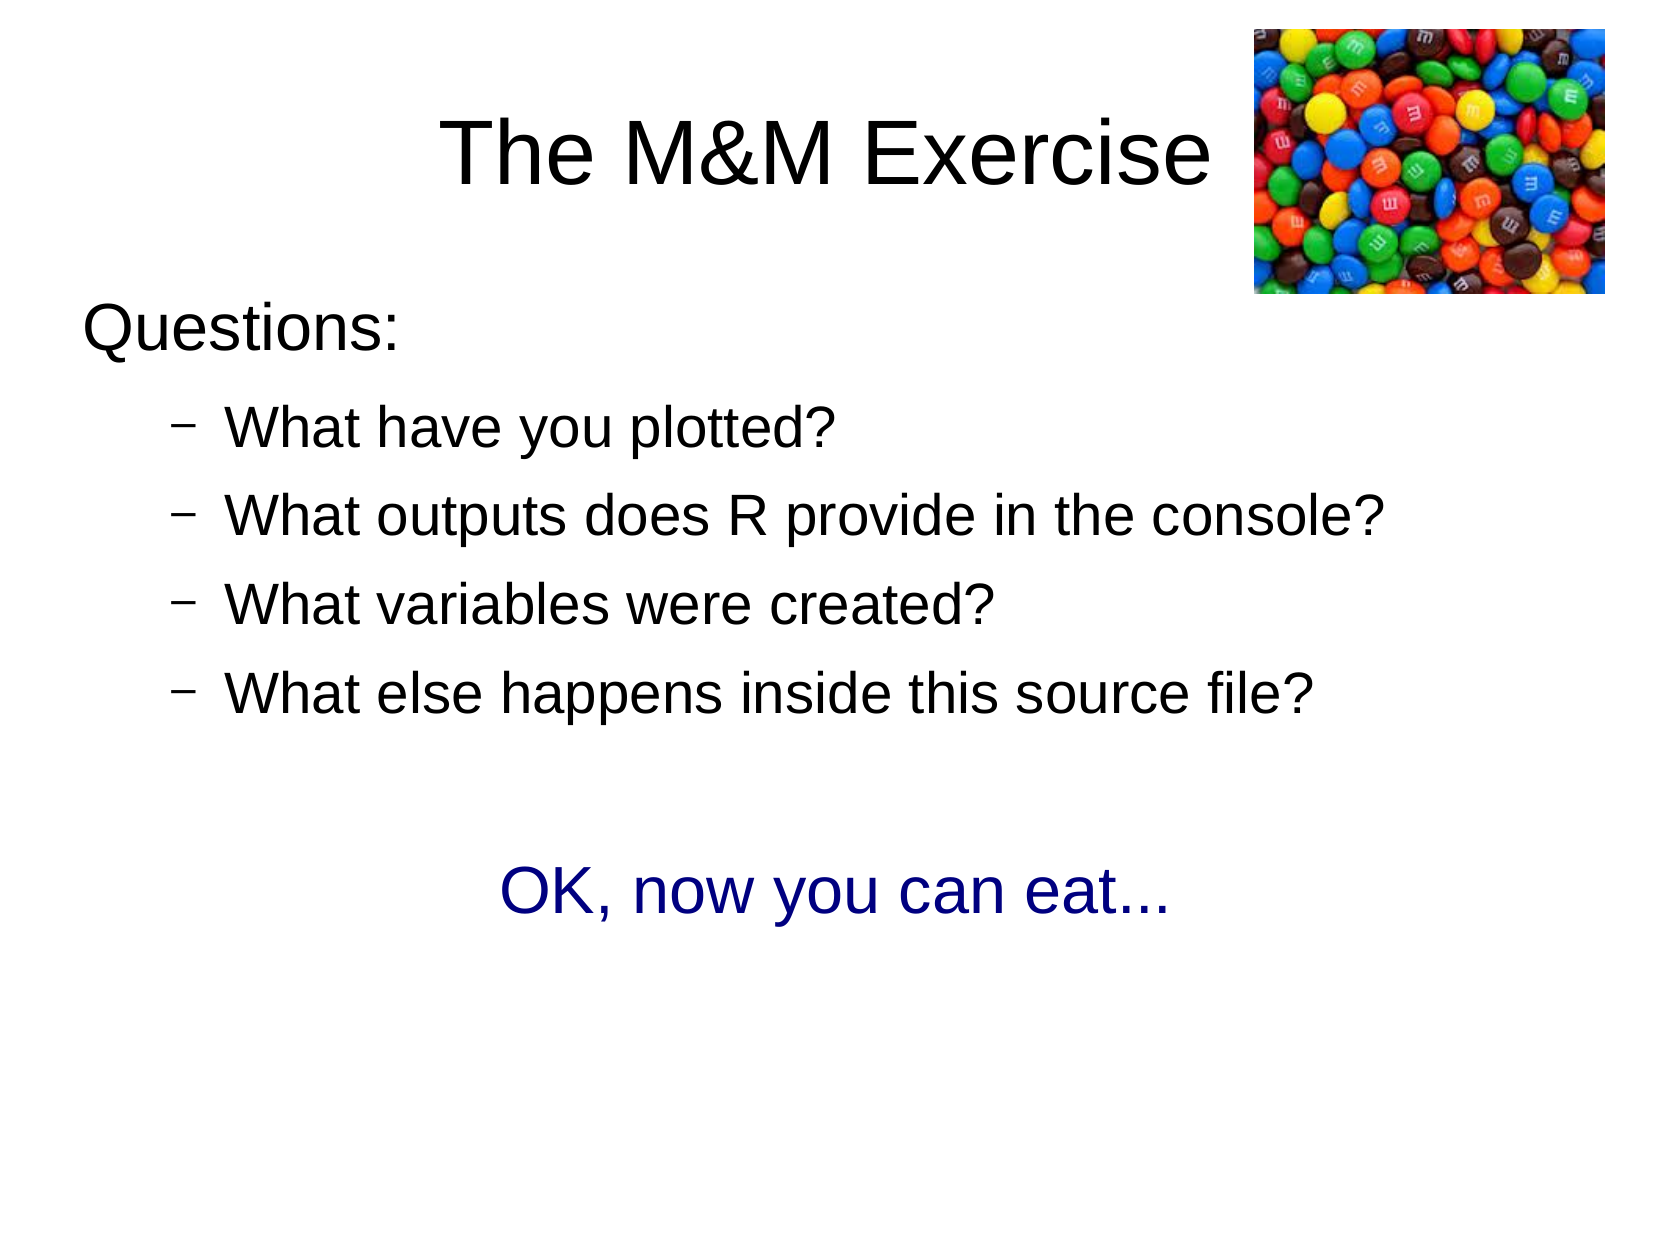

# The M&M Exercise
Questions:
What have you plotted?
What outputs does R provide in the console?
What variables were created?
What else happens inside this source file?
OK, now you can eat...